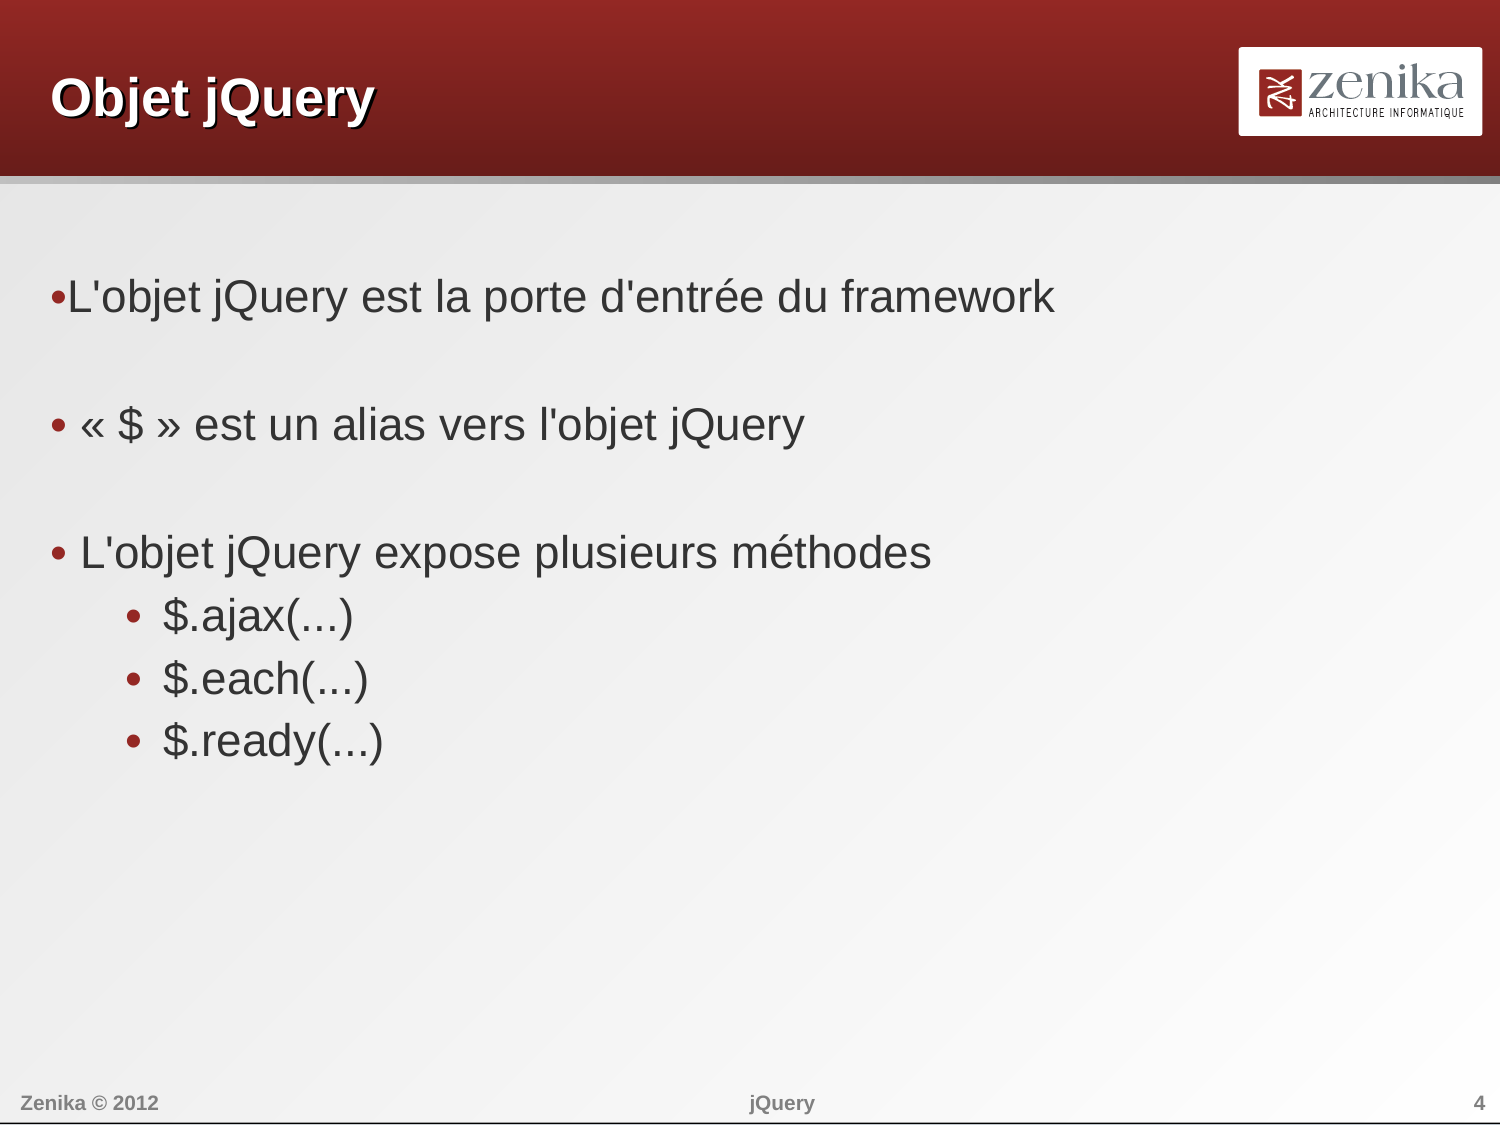

# Objet jQuery
L'objet jQuery est la porte d'entrée du framework
 « $ » est un alias vers l'objet jQuery
 L'objet jQuery expose plusieurs méthodes
$.ajax(...)
$.each(...)
$.ready(...)